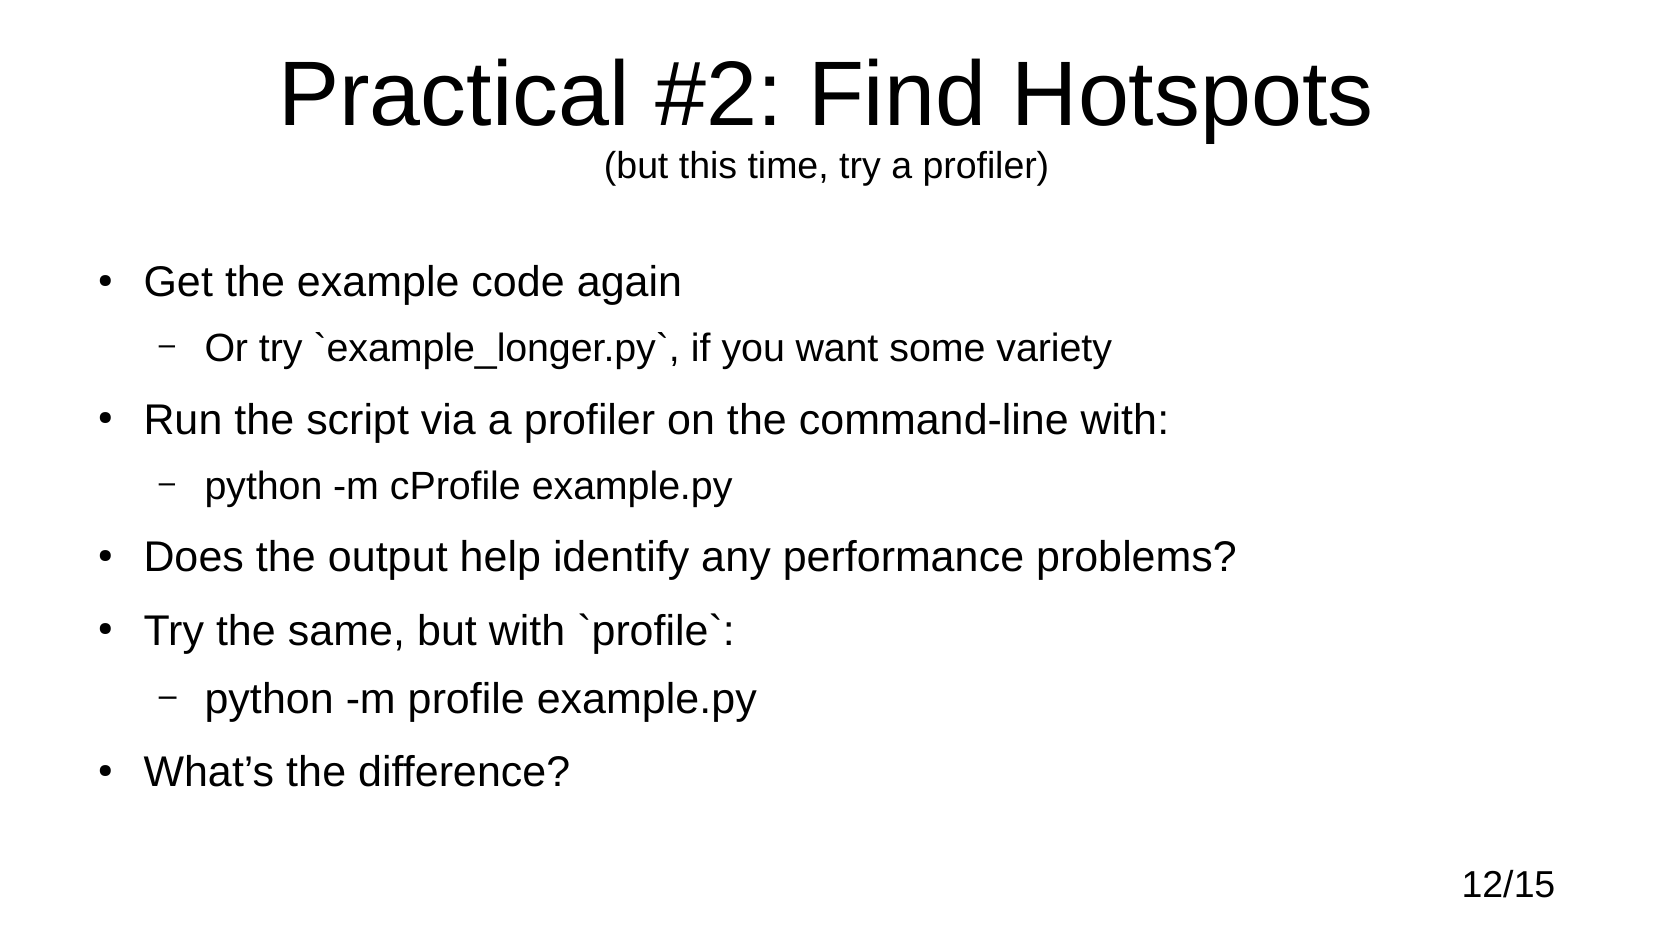

# Practical #2: Find Hotspots (but this time, try a profiler)
Get the example code again
Or try `example_longer.py`, if you want some variety
Run the script via a profiler on the command-line with:
python -m cProfile example.py
Does the output help identify any performance problems?
Try the same, but with `profile`:
python -m profile example.py
What’s the difference?